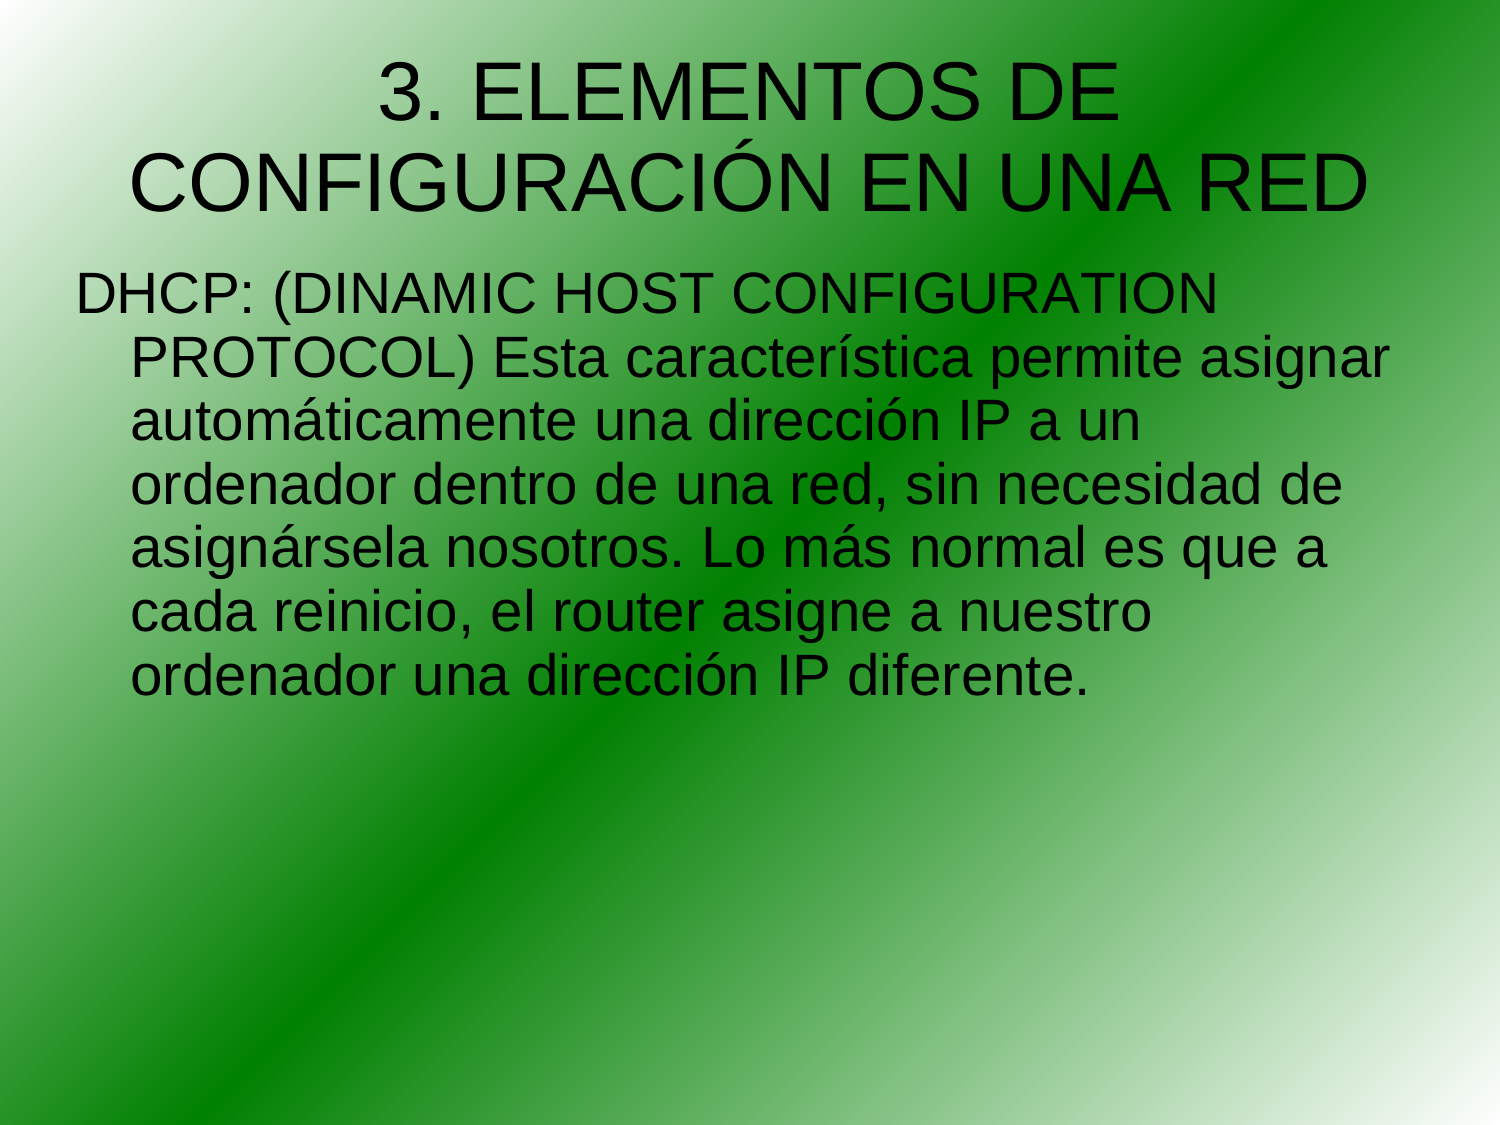

# 3. ELEMENTOS DE CONFIGURACIÓN EN UNA RED
DHCP: (DINAMIC HOST CONFIGURATION PROTOCOL) Esta característica permite asignar automáticamente una dirección IP a un ordenador dentro de una red, sin necesidad de asignársela nosotros. Lo más normal es que a cada reinicio, el router asigne a nuestro ordenador una dirección IP diferente.